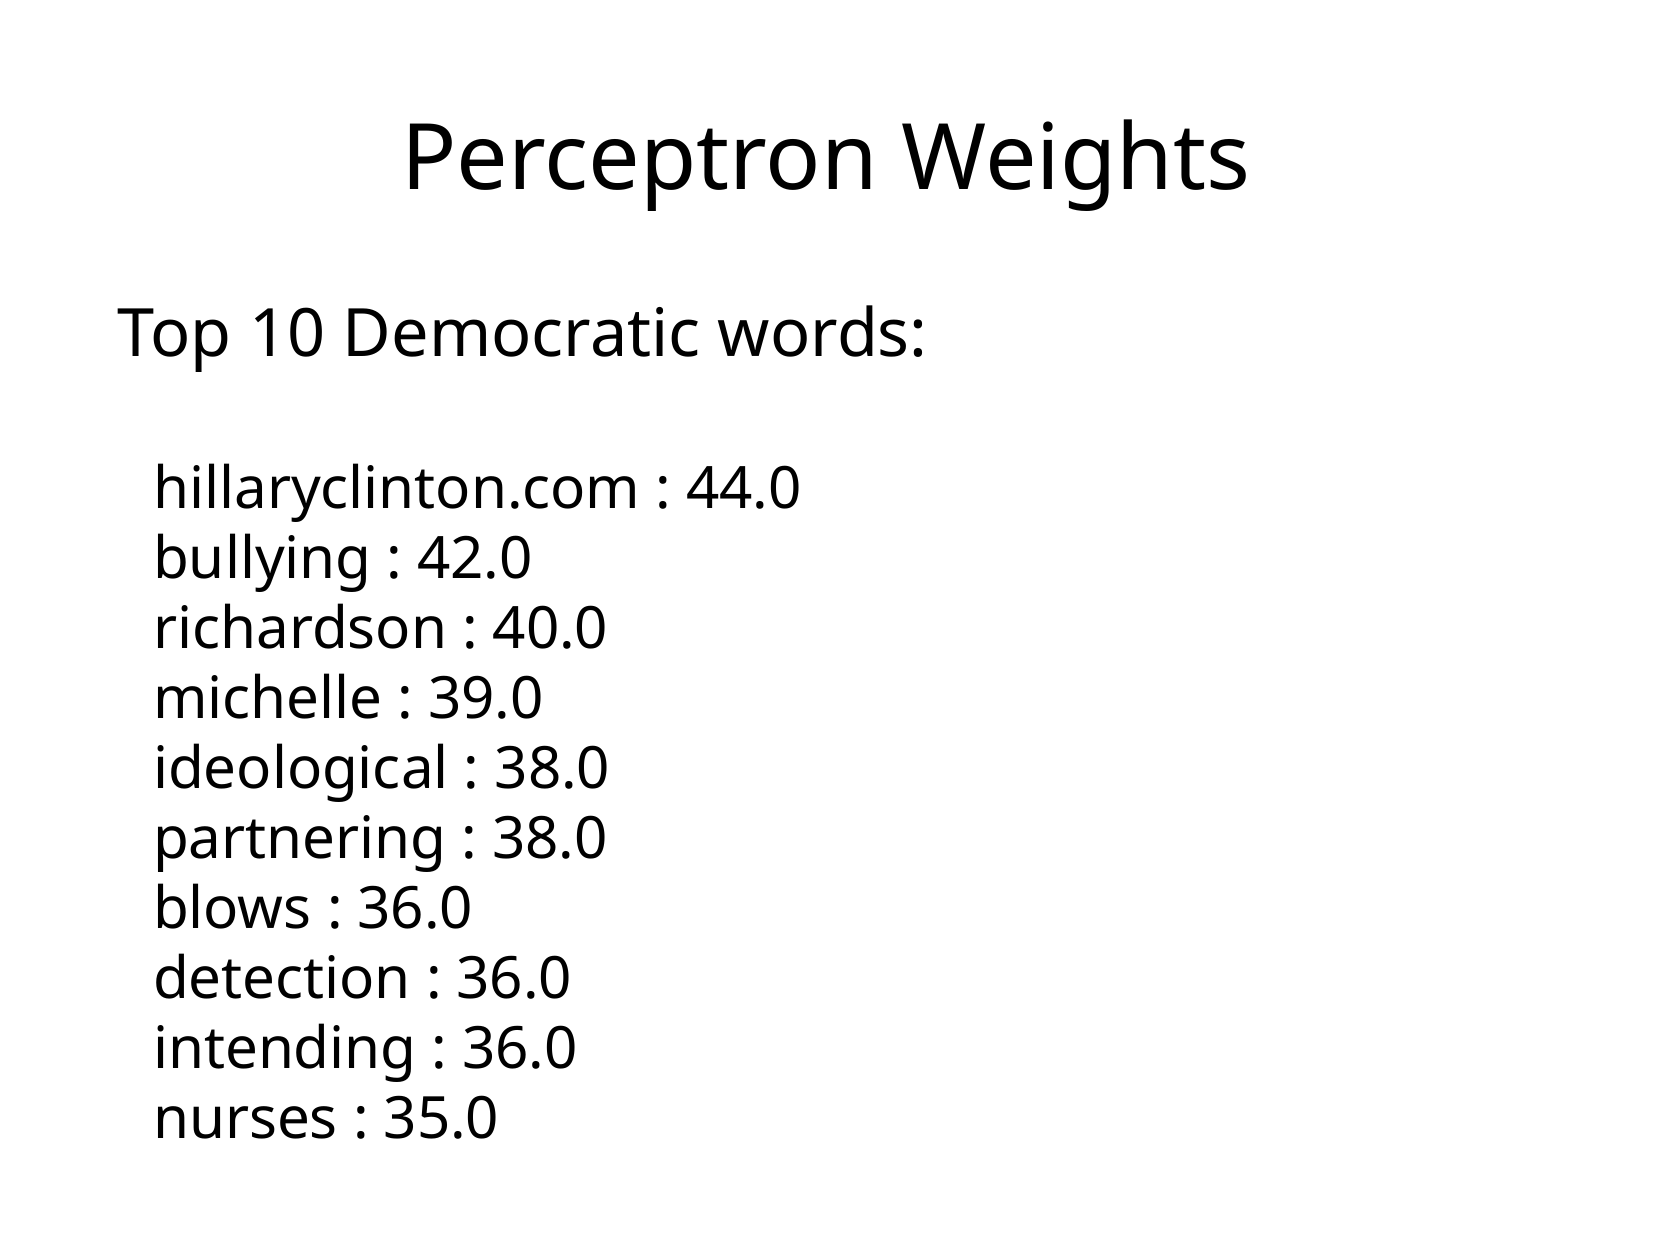

Perceptron Weights
Top 10 Democratic words:
hillaryclinton.com : 44.0
bullying : 42.0
richardson : 40.0
michelle : 39.0
ideological : 38.0
partnering : 38.0
blows : 36.0
detection : 36.0
intending : 36.0
nurses : 35.0